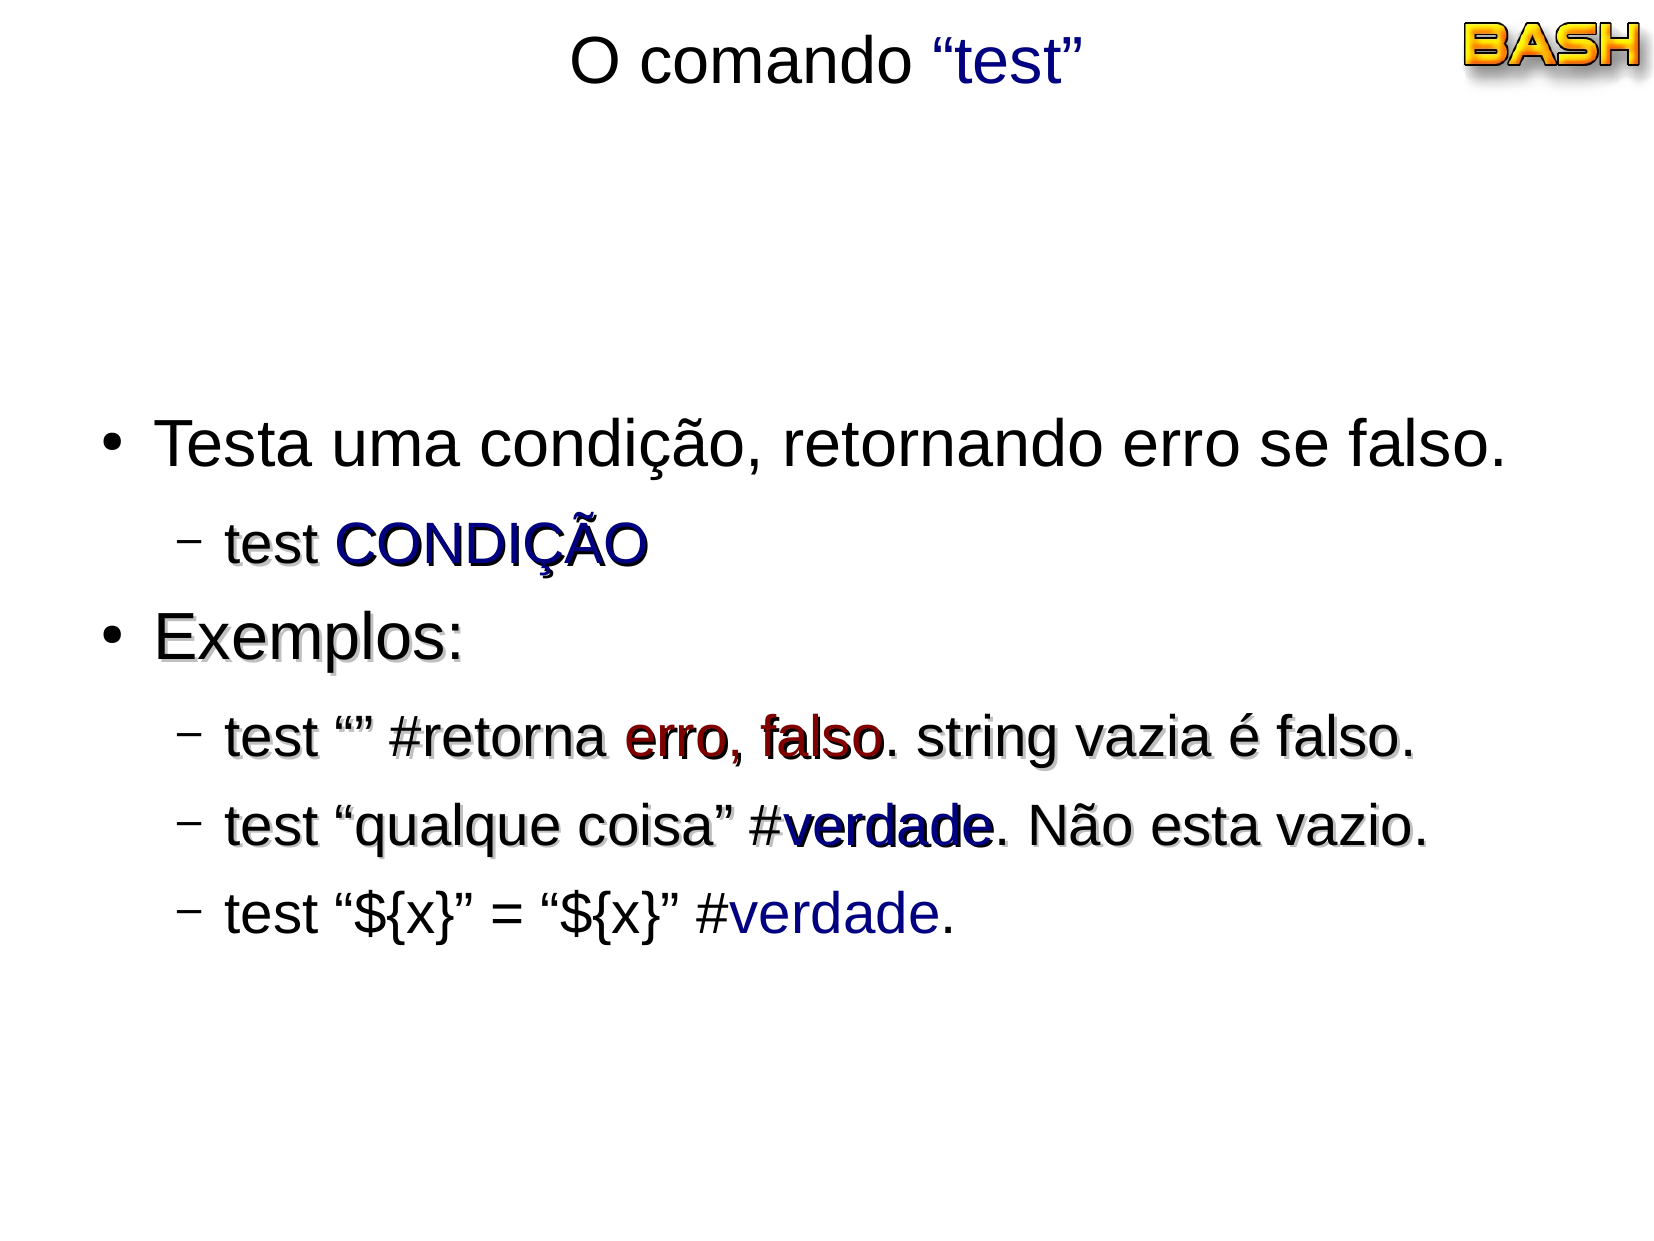

# O comando “test”
Testa uma condição, retornando erro se falso.
test CONDIÇÃO
Exemplos:
test “” #retorna erro, falso. string vazia é falso.
test “qualque coisa” #verdade. Não esta vazio.
test “${x}” = “${x}” #verdade.